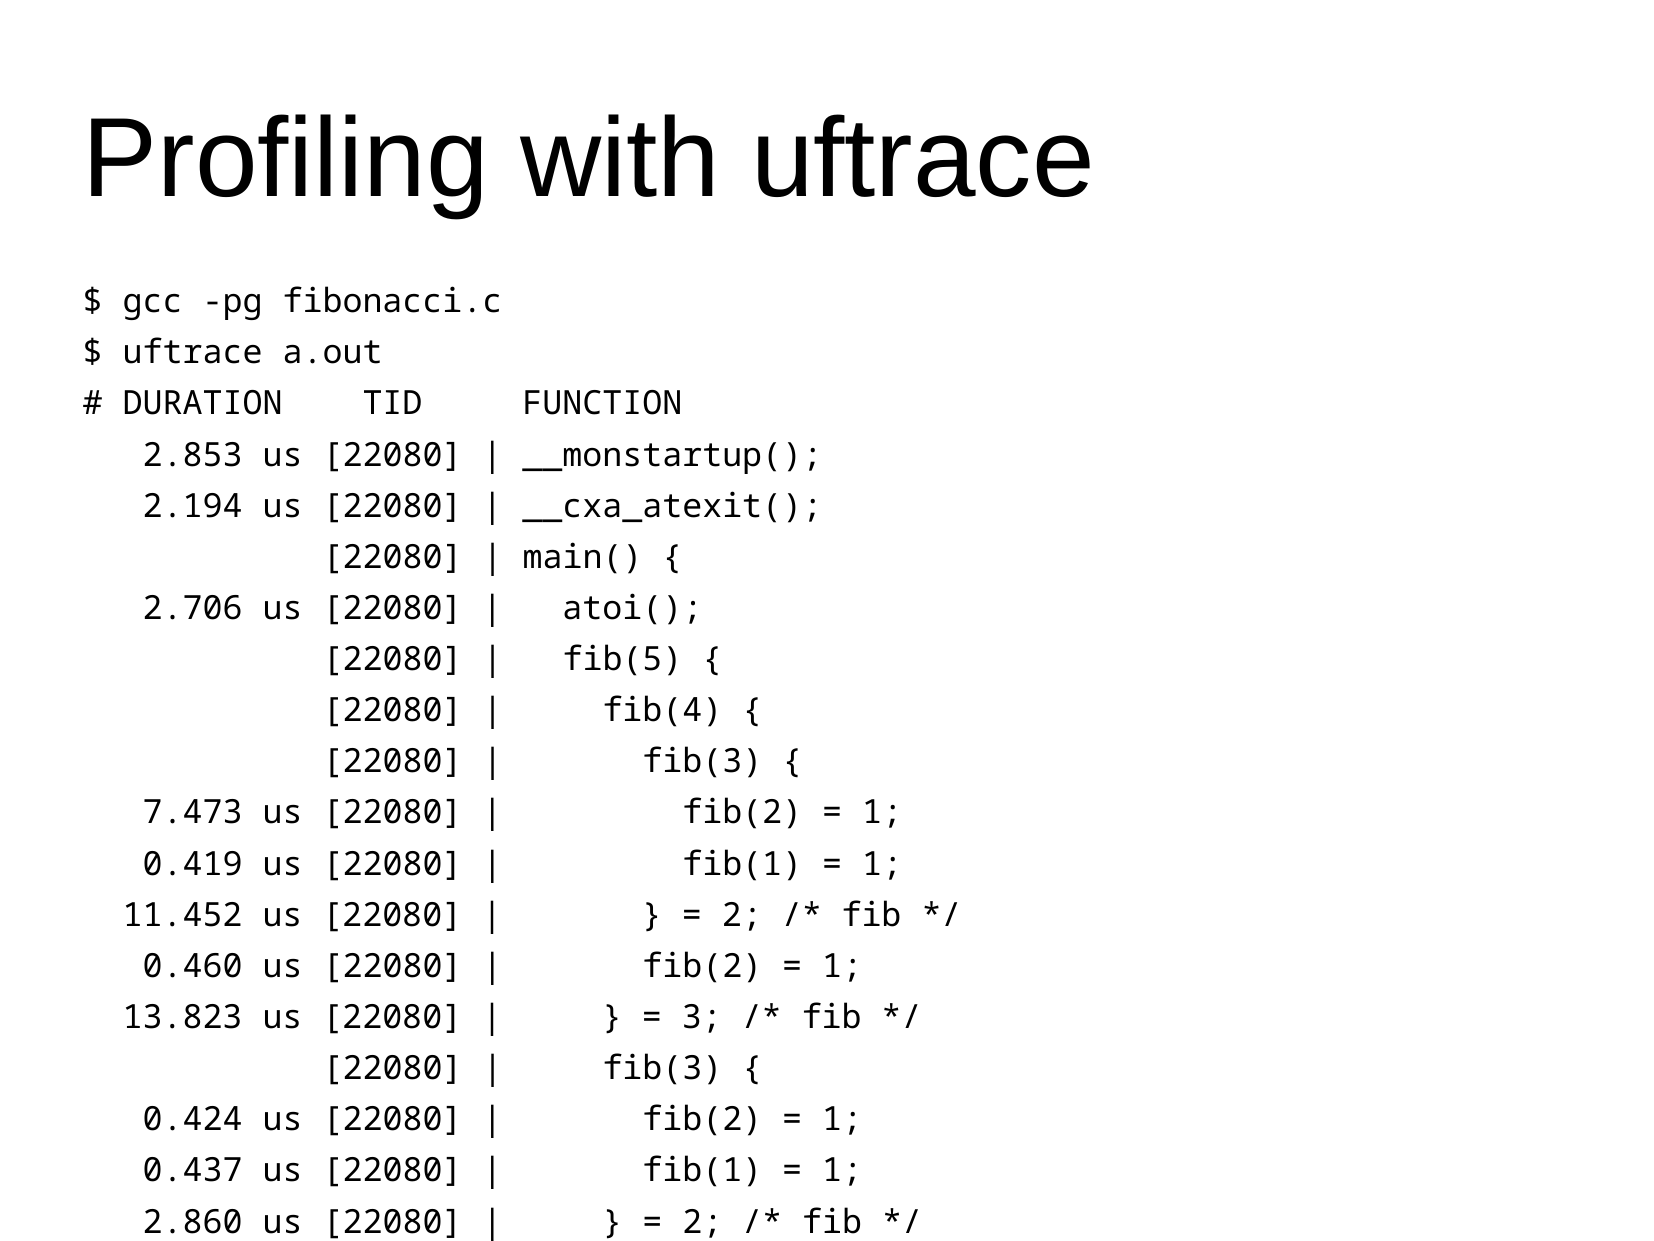

# Profiling with uftrace
$ gcc -pg fibonacci.c
$ uftrace a.out
# DURATION TID FUNCTION
 2.853 us [22080] | __monstartup();
 2.194 us [22080] | __cxa_atexit();
 [22080] | main() {
 2.706 us [22080] | atoi();
 [22080] | fib(5) {
 [22080] | fib(4) {
 [22080] | fib(3) {
 7.473 us [22080] | fib(2) = 1;
 0.419 us [22080] | fib(1) = 1;
 11.452 us [22080] | } = 2; /* fib */
 0.460 us [22080] | fib(2) = 1;
 13.823 us [22080] | } = 3; /* fib */
 [22080] | fib(3) {
 0.424 us [22080] | fib(2) = 1;
 0.437 us [22080] | fib(1) = 1;
 2.860 us [22080] | } = 2; /* fib */
 19.600 us [22080] | } = 5; /* fib */
 25.024 us [22080] | } /* main */